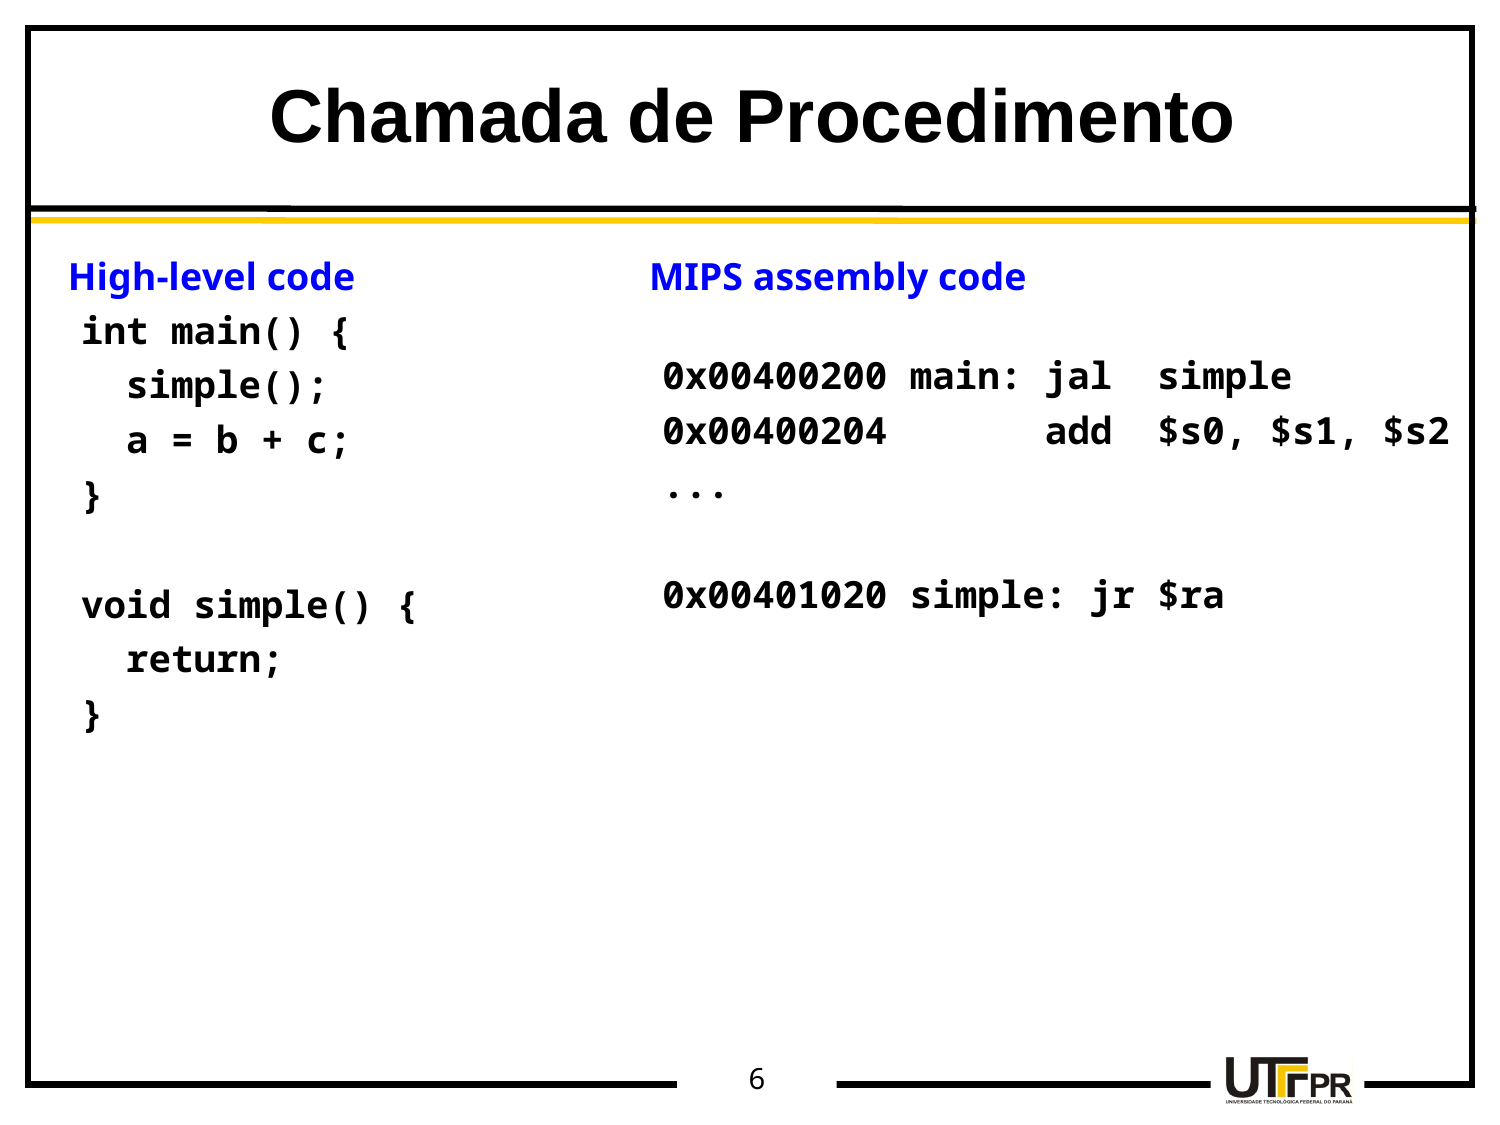

# Chamada de Procedimento
High-level code
int main() {
 simple();
 a = b + c;
}
void simple() {
 return;
}
MIPS assembly code
0x00400200 main: jal simple
0x00400204 add $s0, $s1, $s2
...
0x00401020 simple: jr $ra